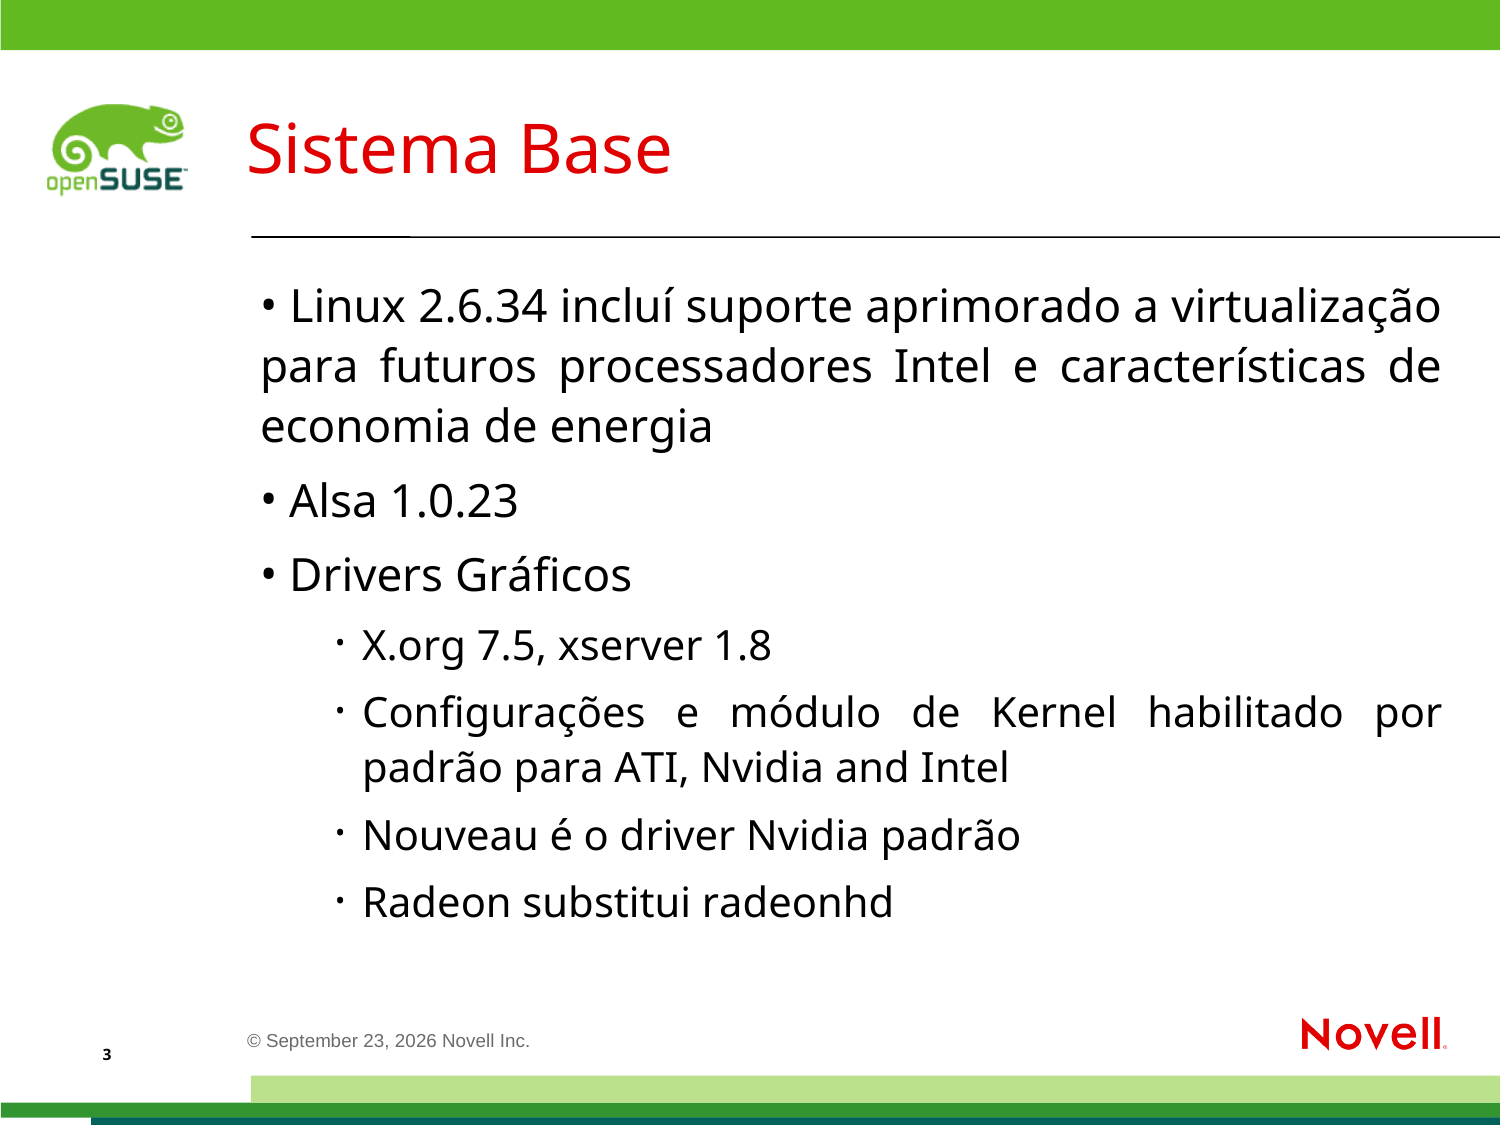

# Sistema Base
 Linux 2.6.34 incluí suporte aprimorado a virtualização para futuros processadores Intel e características de economia de energia
 Alsa 1.0.23
 Drivers Gráficos
X.org 7.5, xserver 1.8
Configurações e módulo de Kernel habilitado por padrão para ATI, Nvidia and Intel
Nouveau é o driver Nvidia padrão
Radeon substitui radeonhd